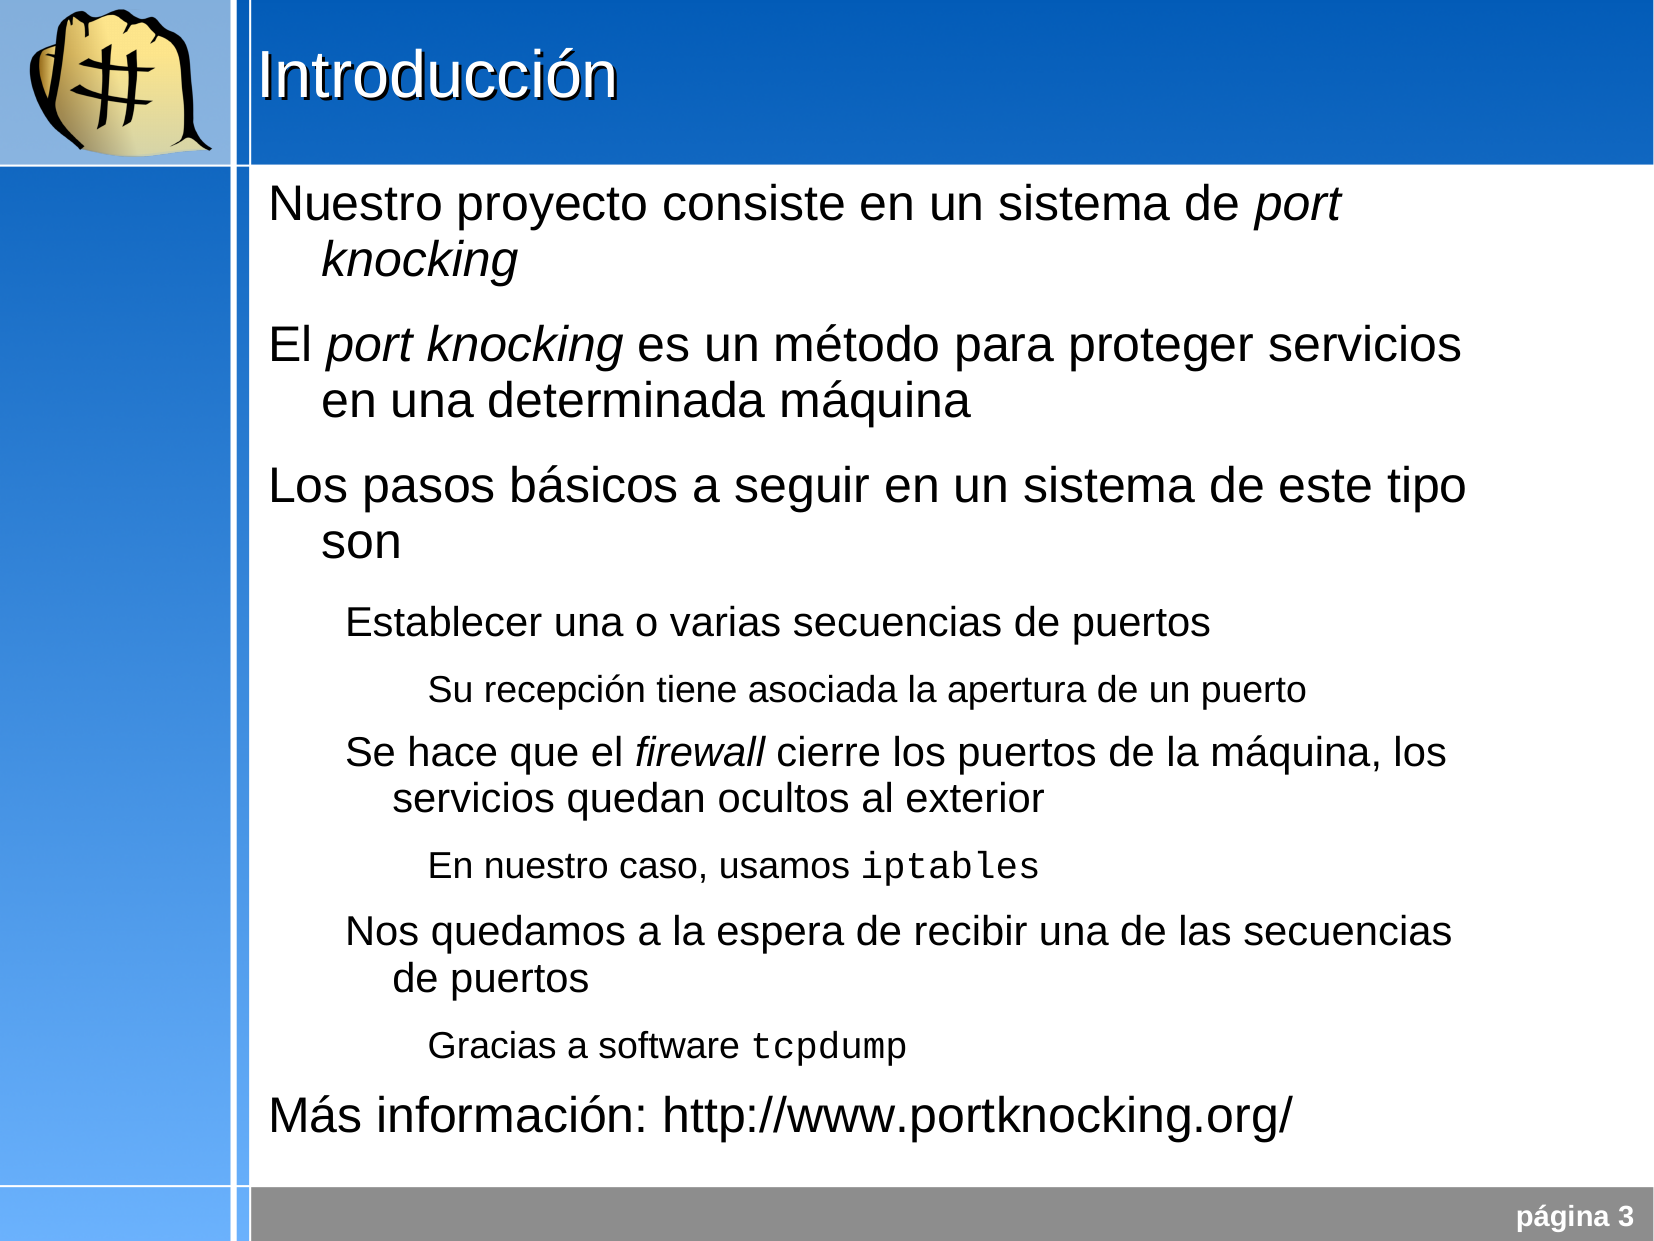

# Introducción
Nuestro proyecto consiste en un sistema de port knocking
El port knocking es un método para proteger servicios en una determinada máquina
Los pasos básicos a seguir en un sistema de este tipo son
Establecer una o varias secuencias de puertos
Su recepción tiene asociada la apertura de un puerto
Se hace que el firewall cierre los puertos de la máquina, los servicios quedan ocultos al exterior
En nuestro caso, usamos iptables
Nos quedamos a la espera de recibir una de las secuencias de puertos
Gracias a software tcpdump
Más información: http://www.portknocking.org/